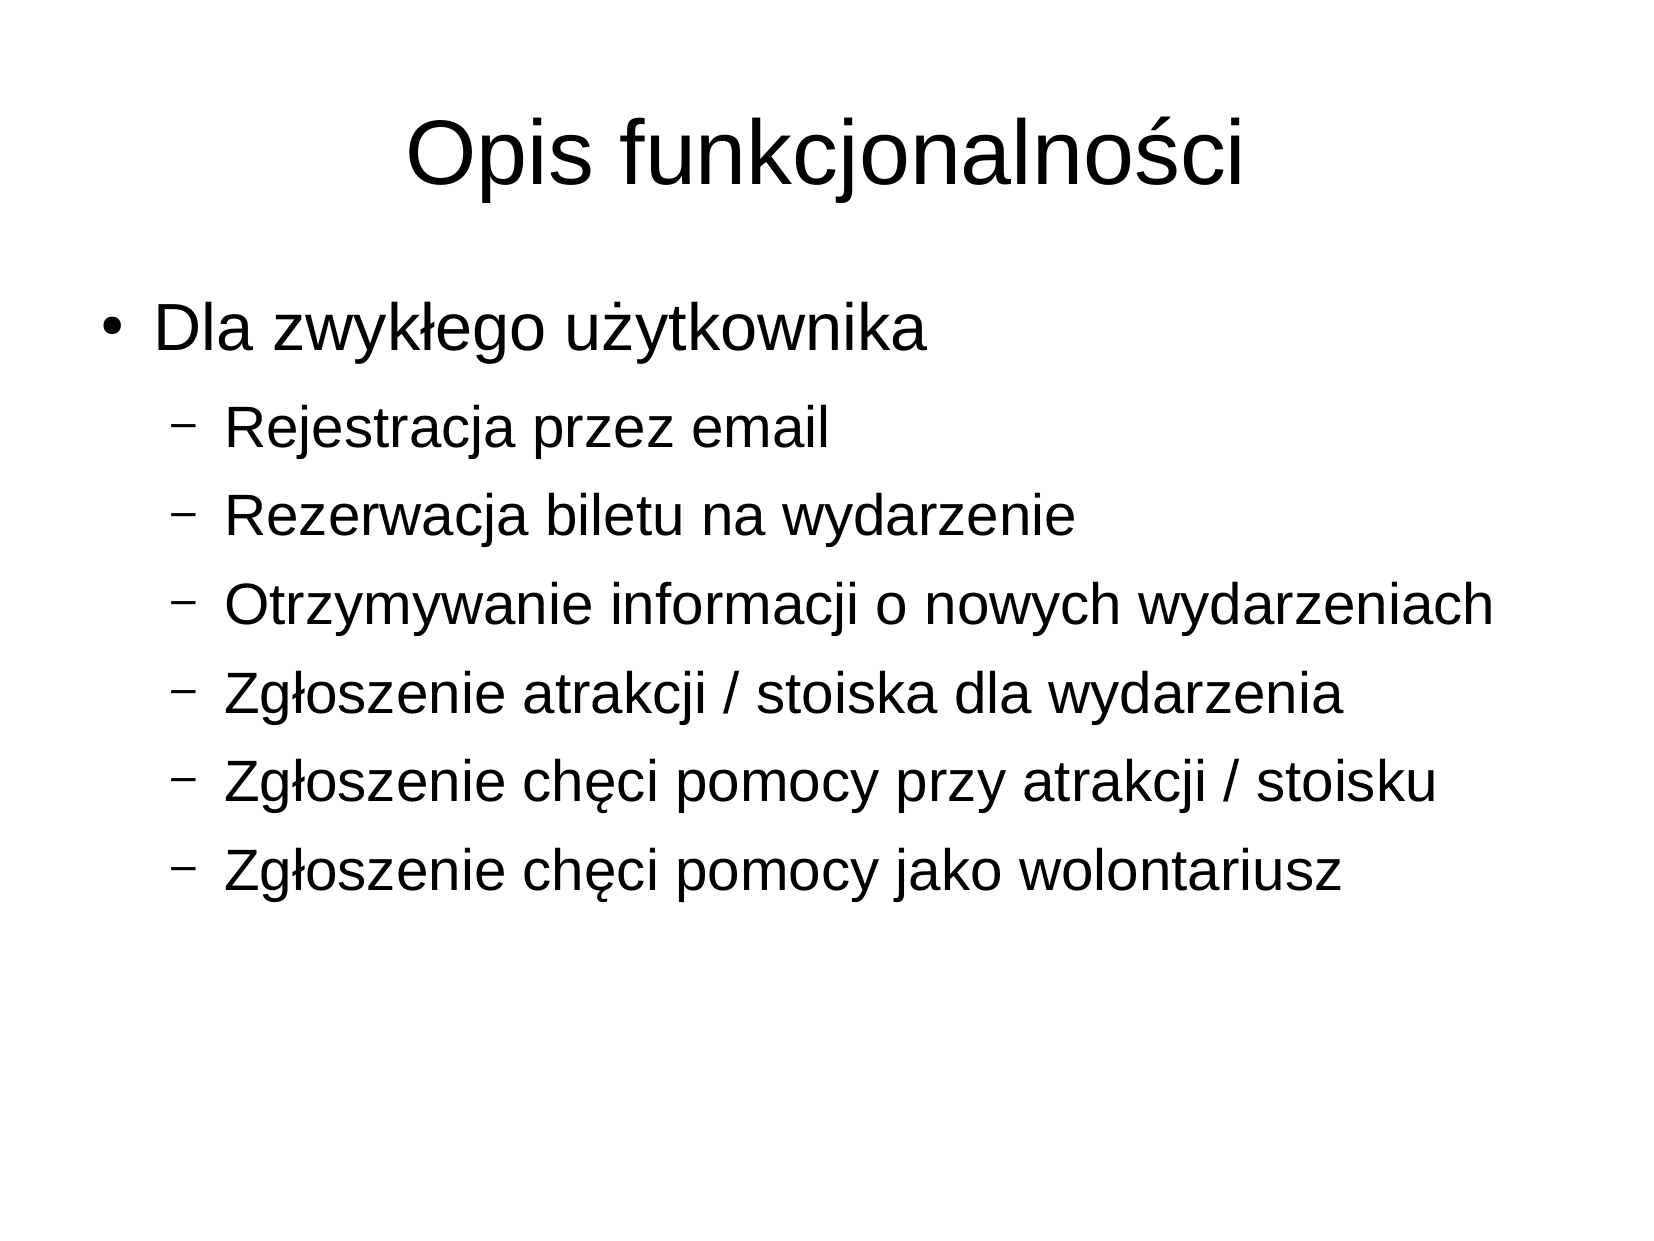

# Opis funkcjonalności
Dla zwykłego użytkownika
Rejestracja przez email
Rezerwacja biletu na wydarzenie
Otrzymywanie informacji o nowych wydarzeniach
Zgłoszenie atrakcji / stoiska dla wydarzenia
Zgłoszenie chęci pomocy przy atrakcji / stoisku
Zgłoszenie chęci pomocy jako wolontariusz